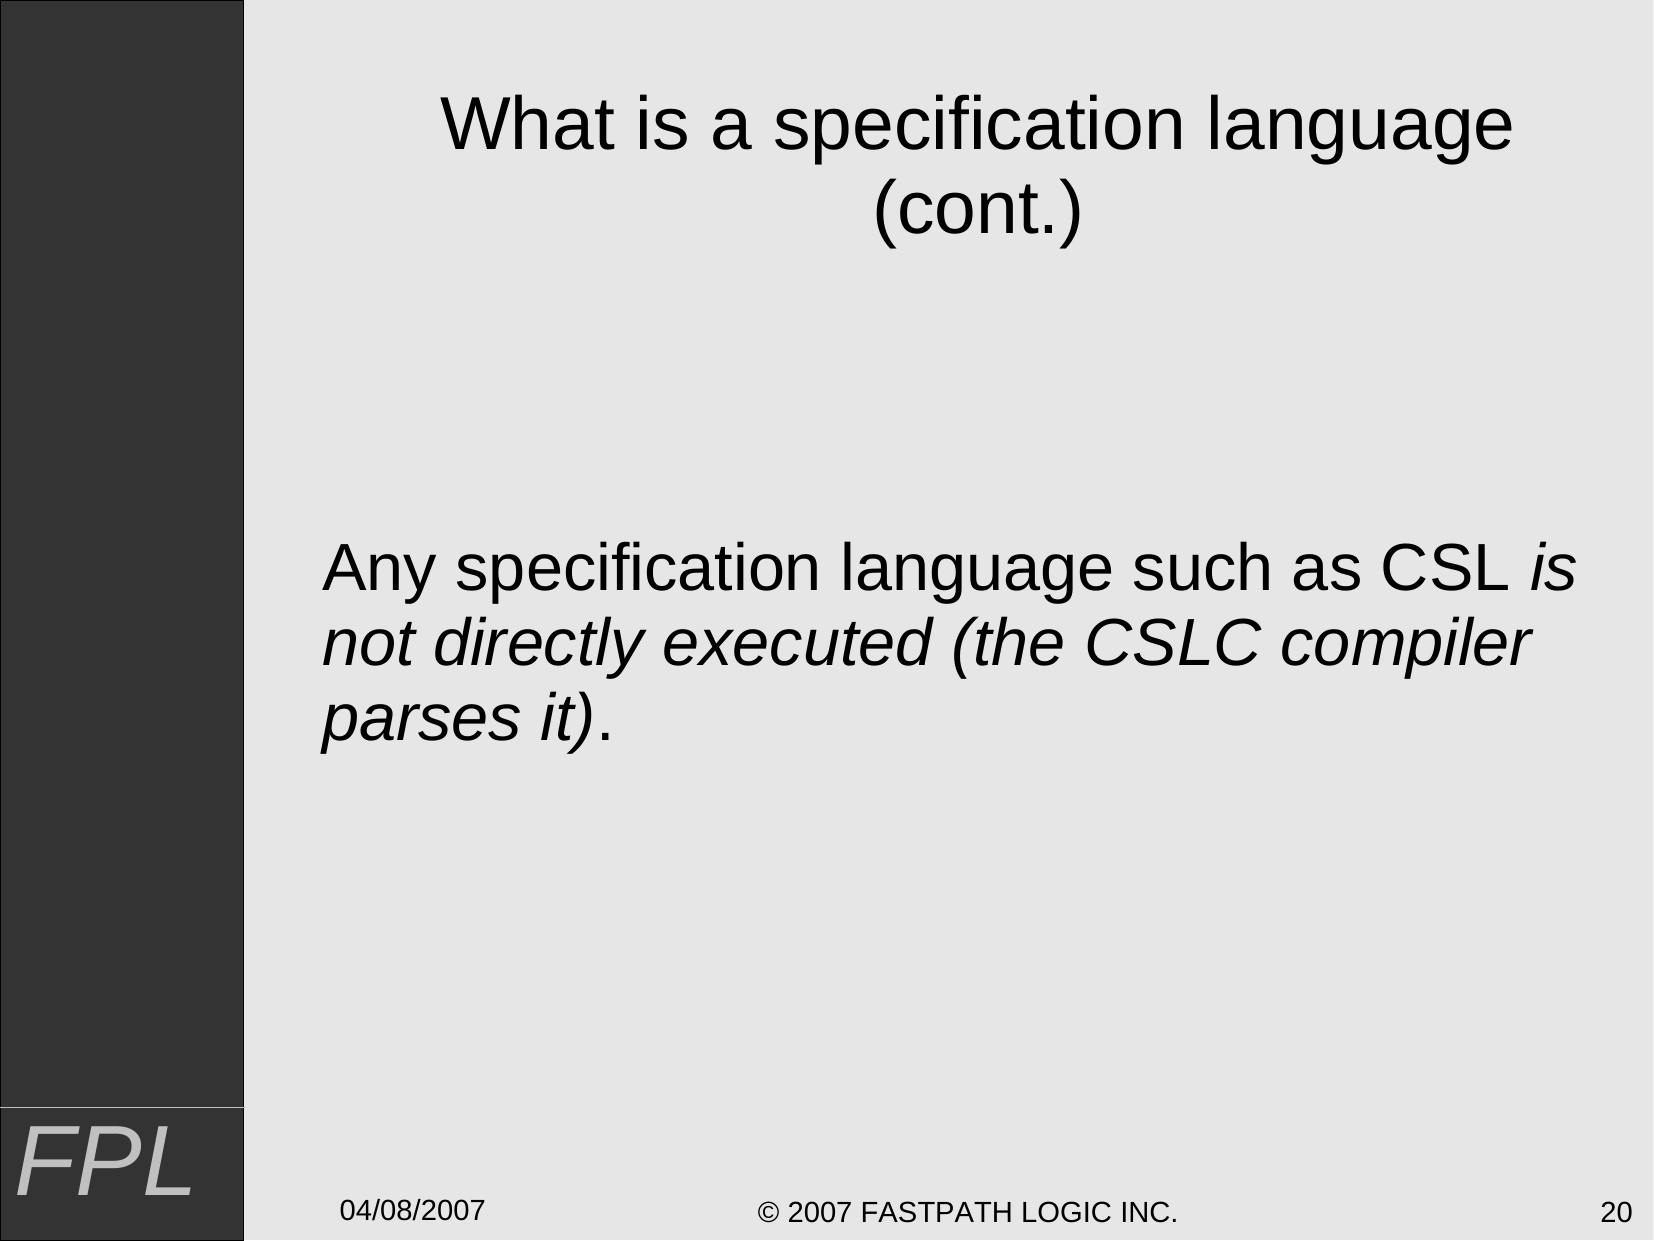

# What is a specification language (cont.)
Any specification language such as CSL is not directly executed (the CSLC compiler parses it).
04/08/2007
20
© 2007 FASTPATH LOGIC INC.